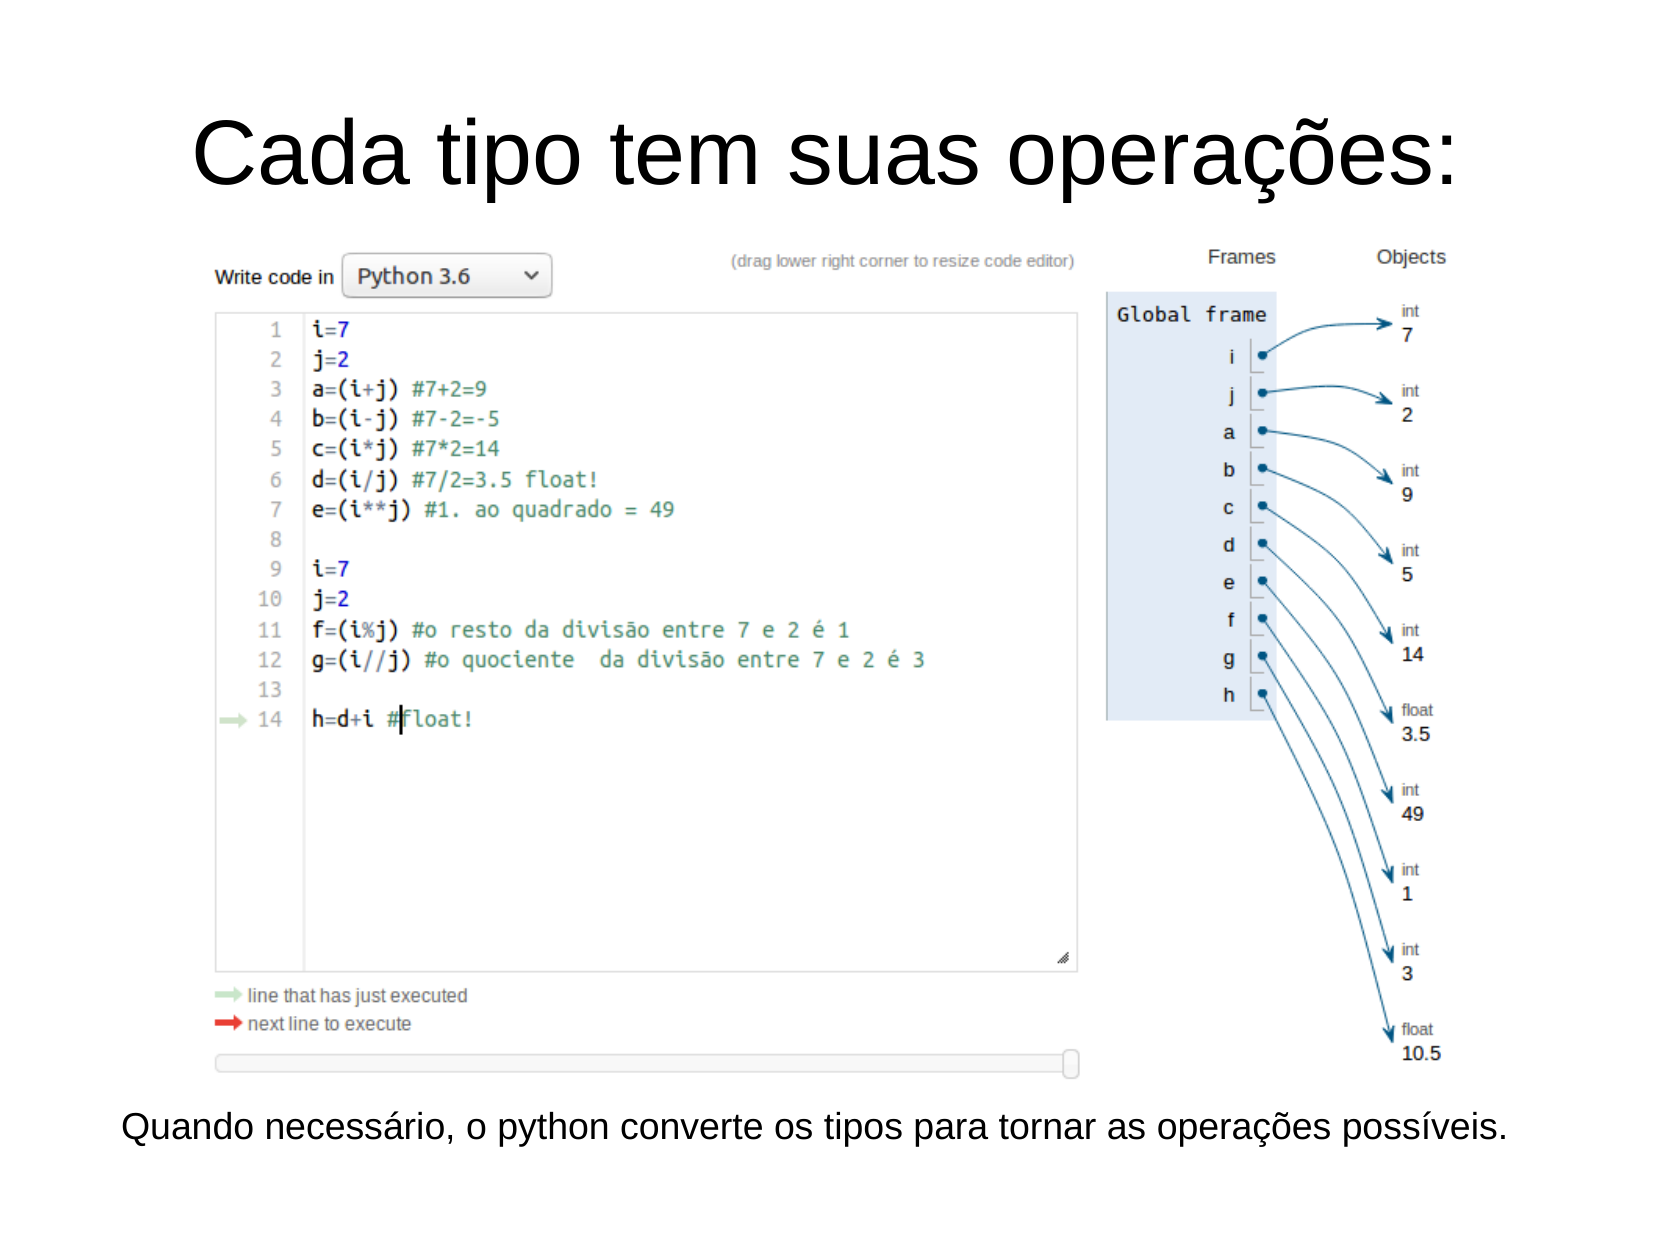

# Cada tipo tem suas operações:
Quando necessário, o python converte os tipos para tornar as operações possíveis.